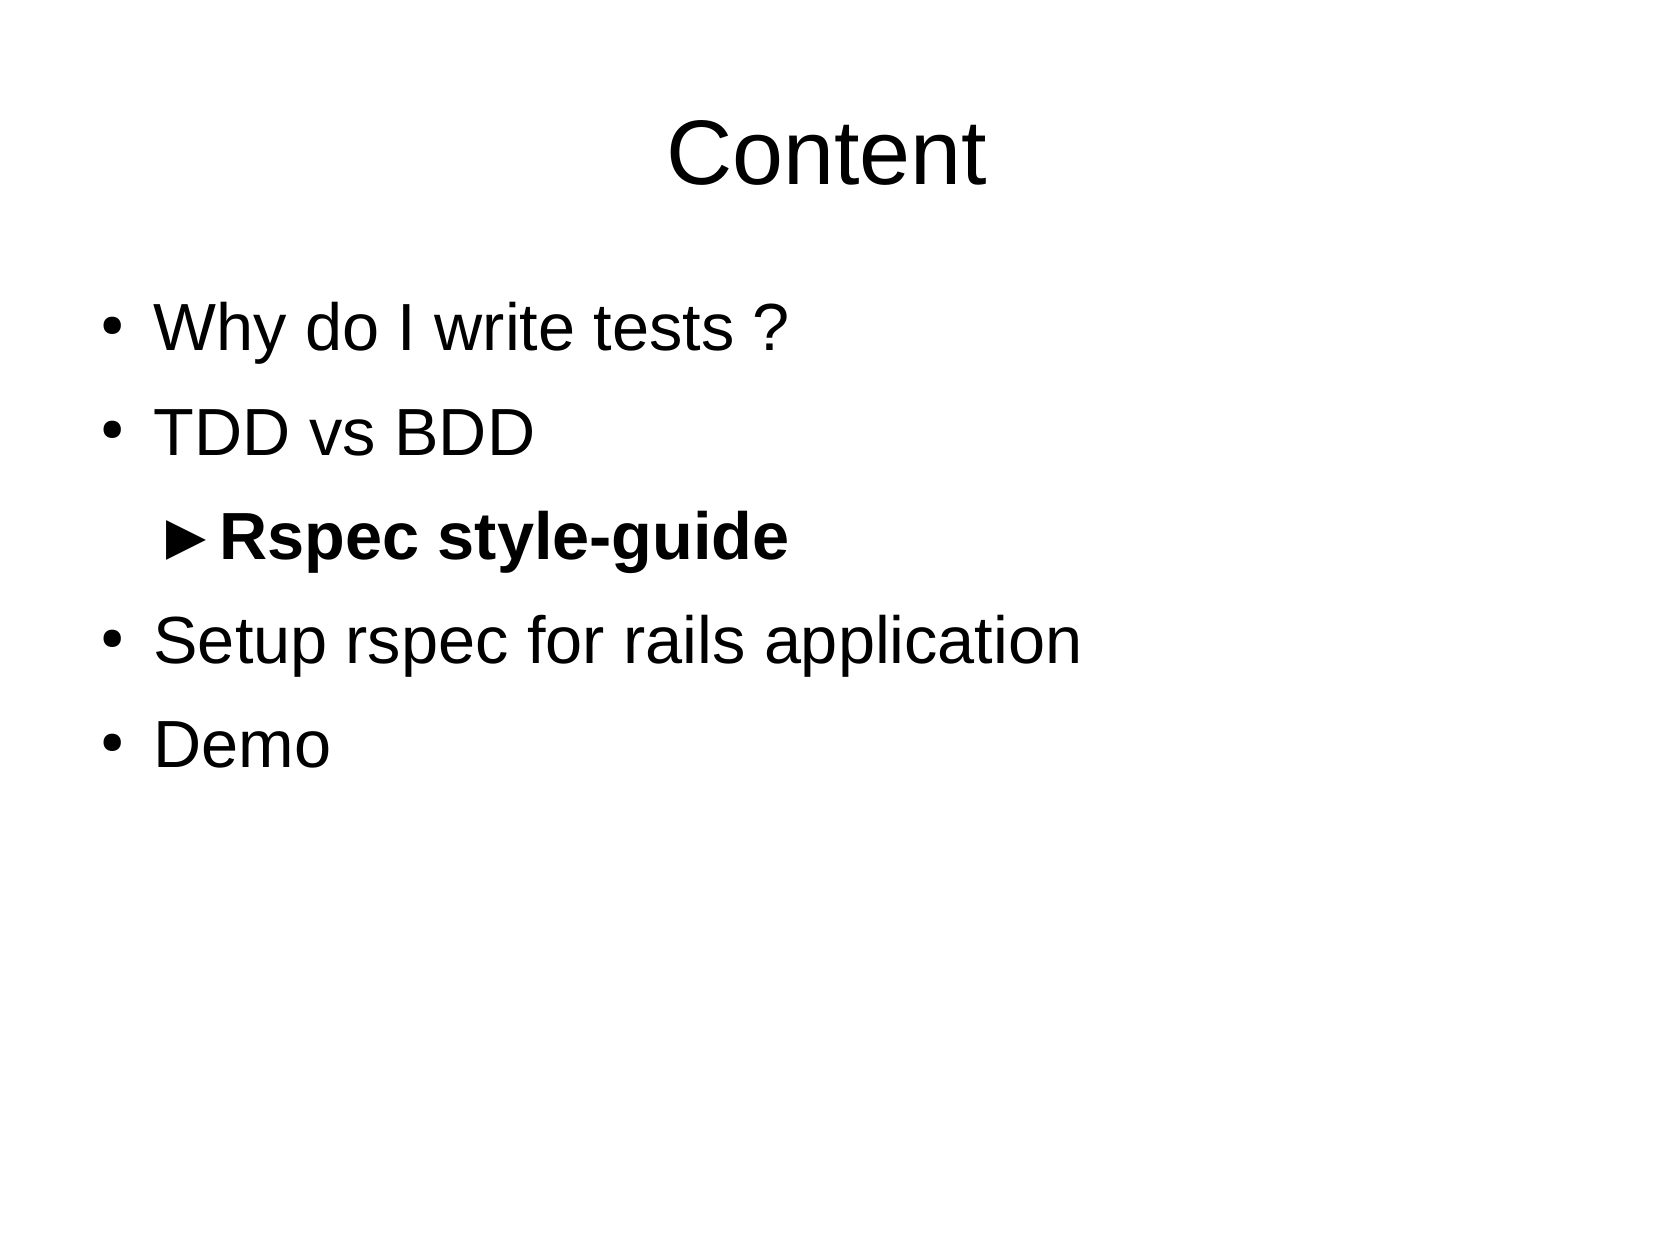

# Content
Why do I write tests ?
TDD vs BDD
►Rspec style-guide
Setup rspec for rails application
Demo